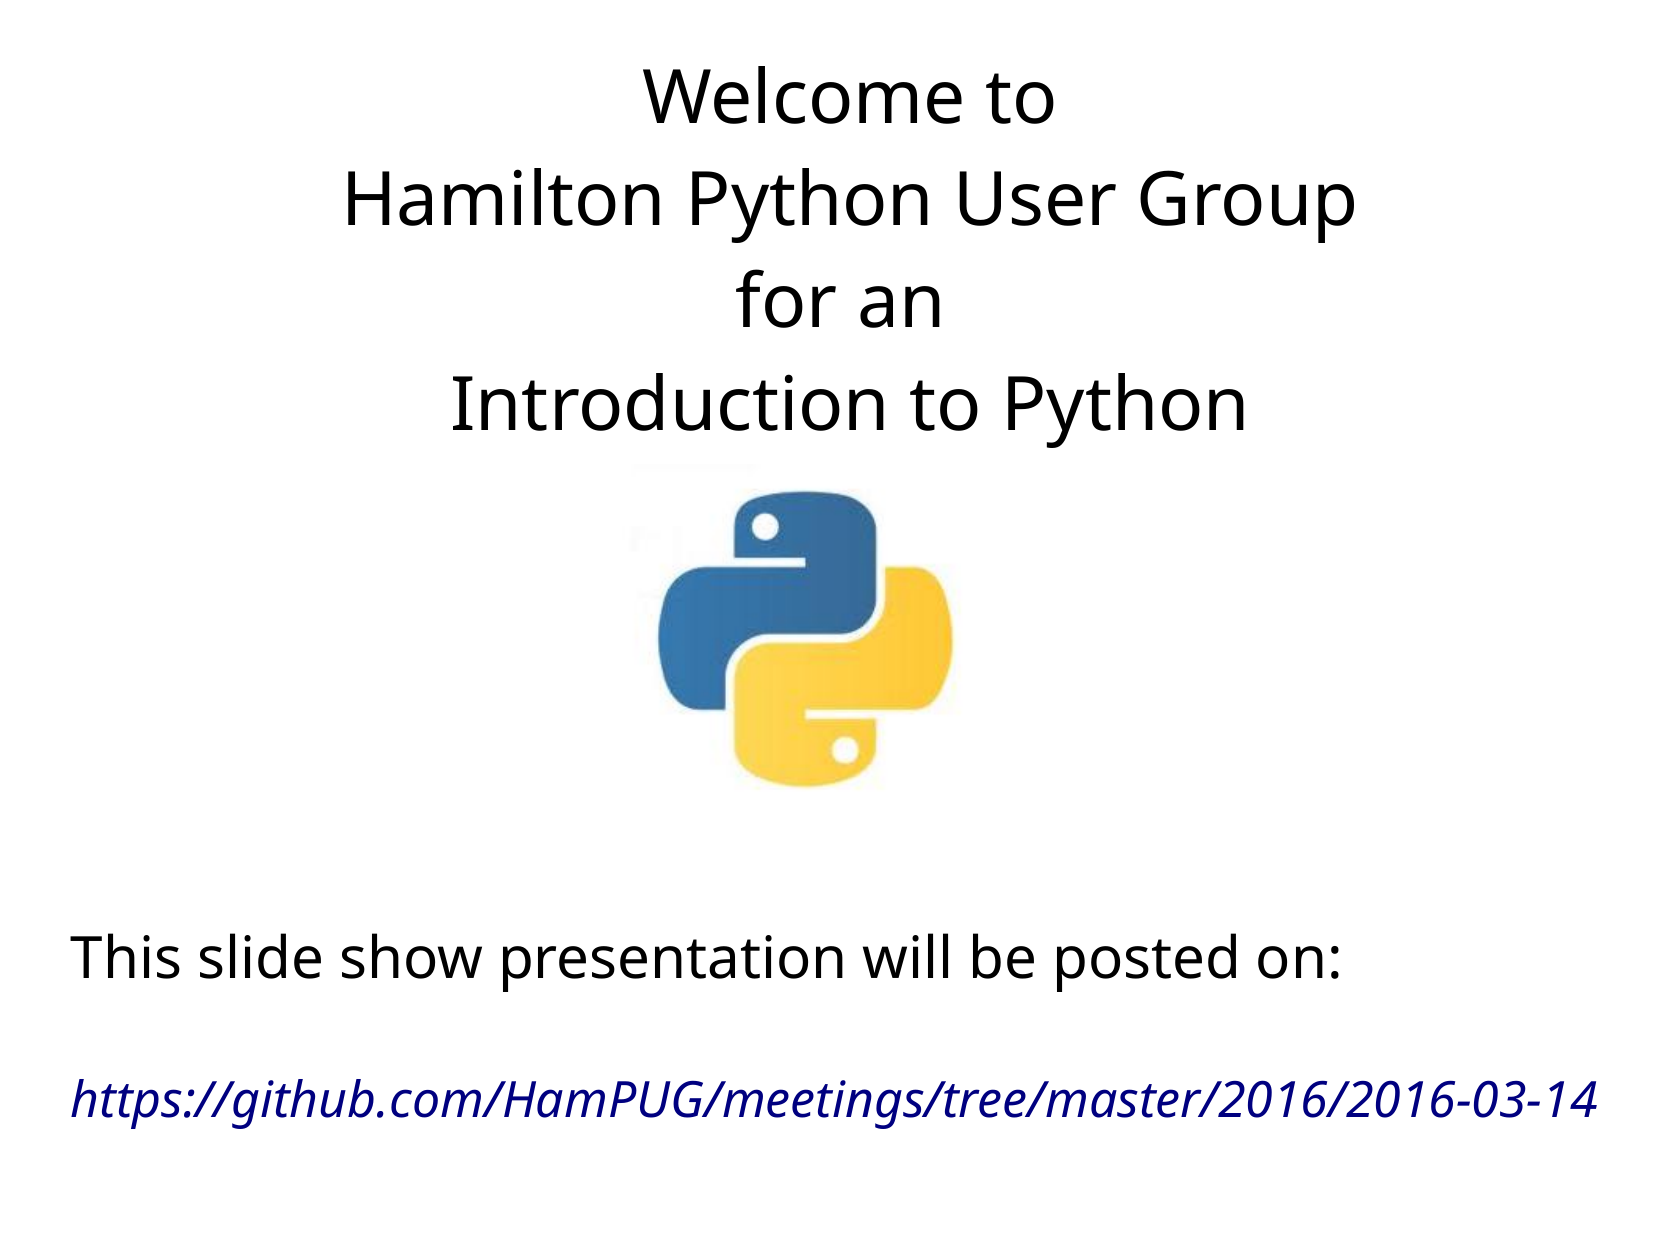

# Welcome to Hamilton Python User Group for an Introduction to Python
This slide show presentation will be posted on:
https://github.com/HamPUG/meetings/tree/master/2016/2016-03-14